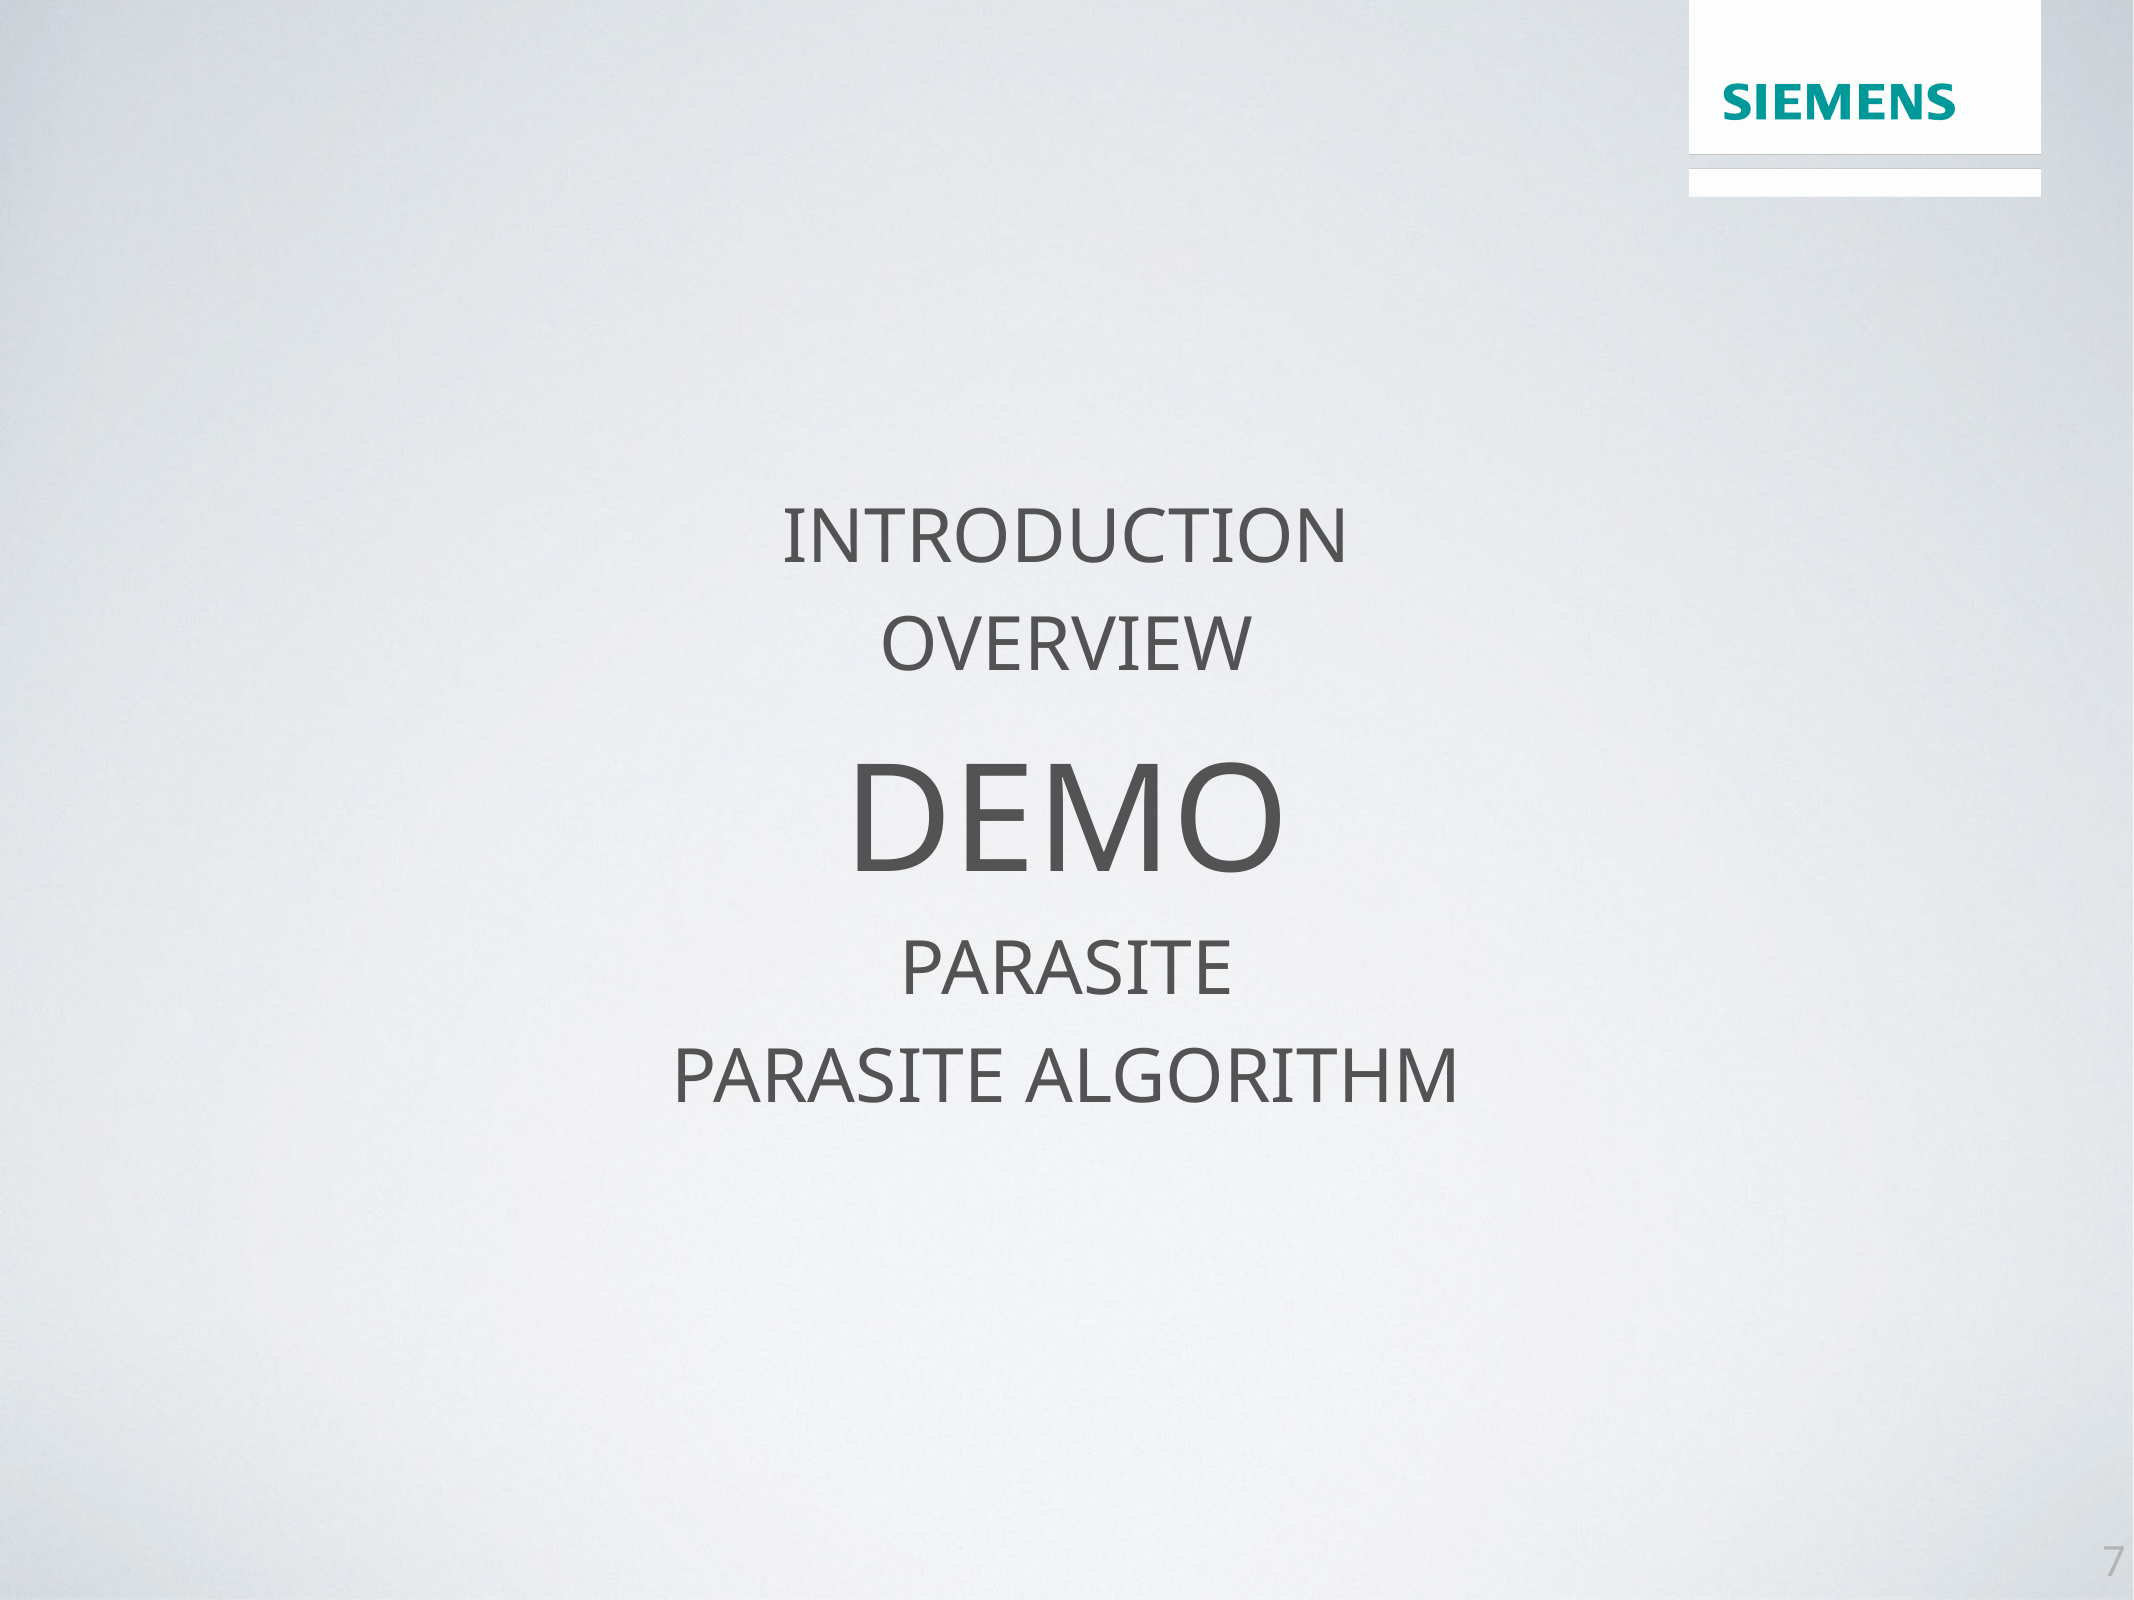

# Introduction Overview DEMO PARASITe PARASITE ALGORITHM